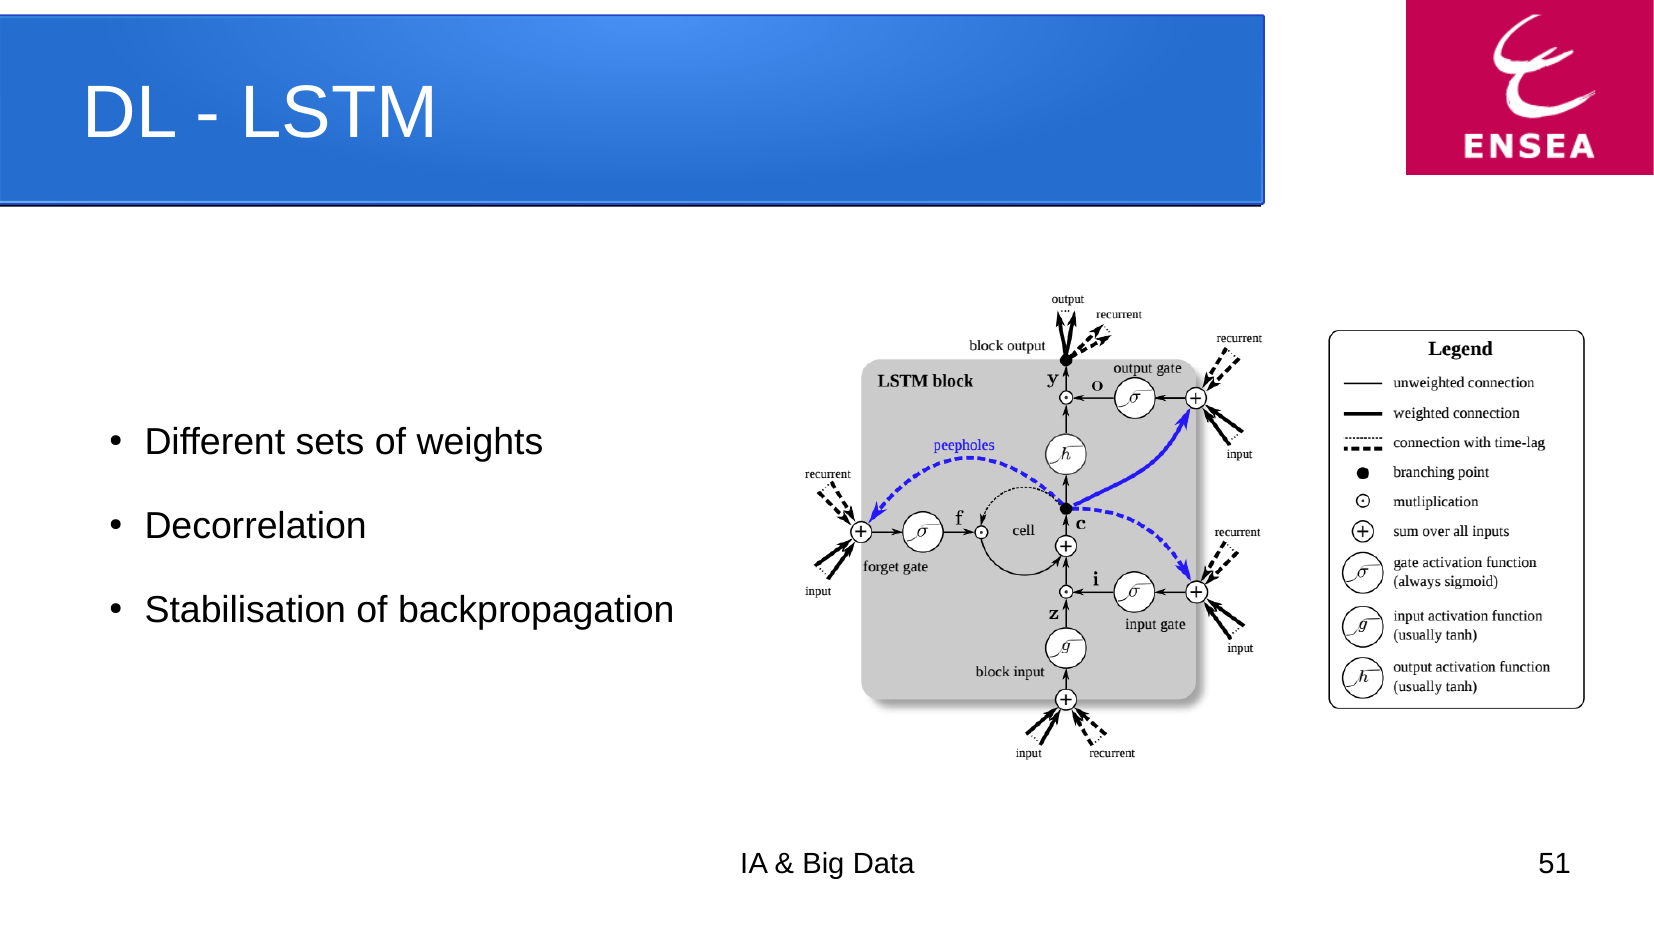

# DL - LSTM
Different sets of weights
Decorrelation
Stabilisation of backpropagation
IA & Big Data
51